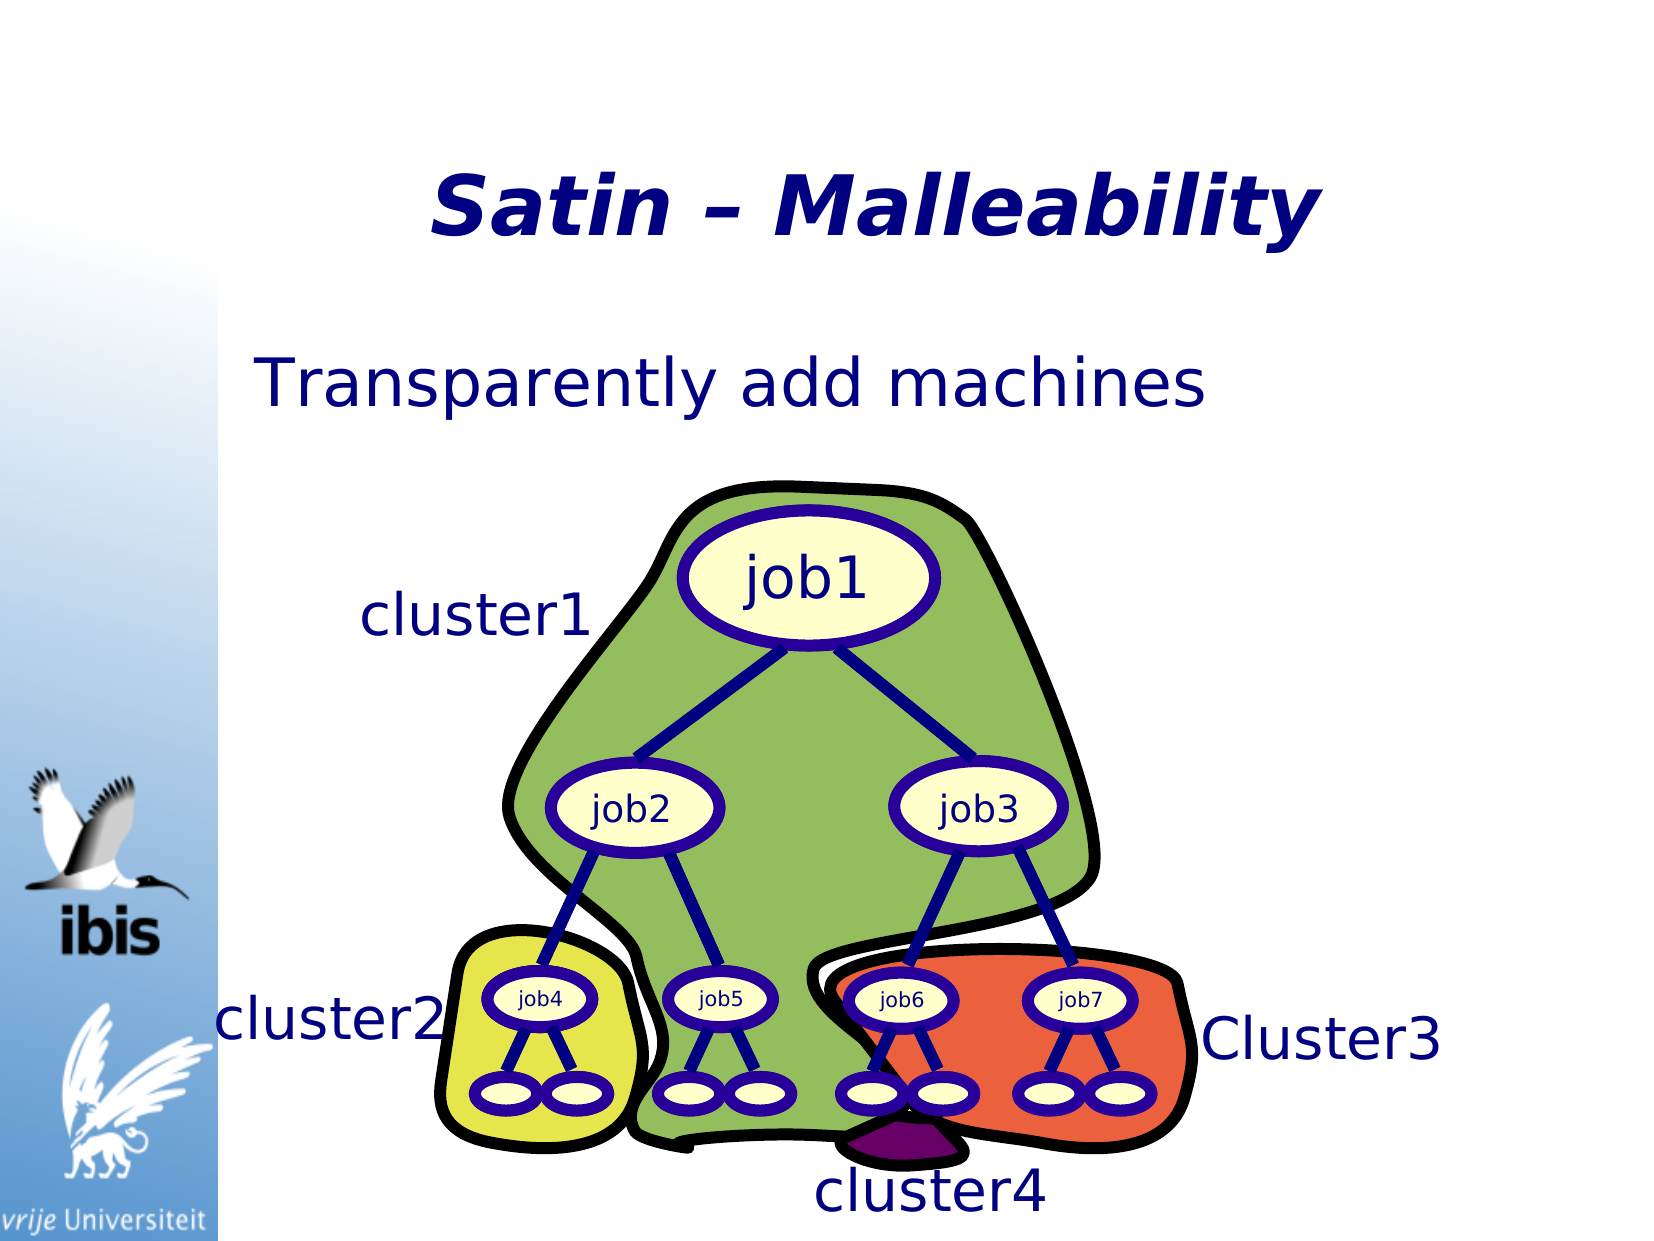

# Satin – Malleability
Transparently add machines
job1
job1
cluster1
job2
job2
job3
job3
cluster2
job4
job4
job4
job4
job5
job5
job6
job7
job6
job7
Cluster3
cluster4